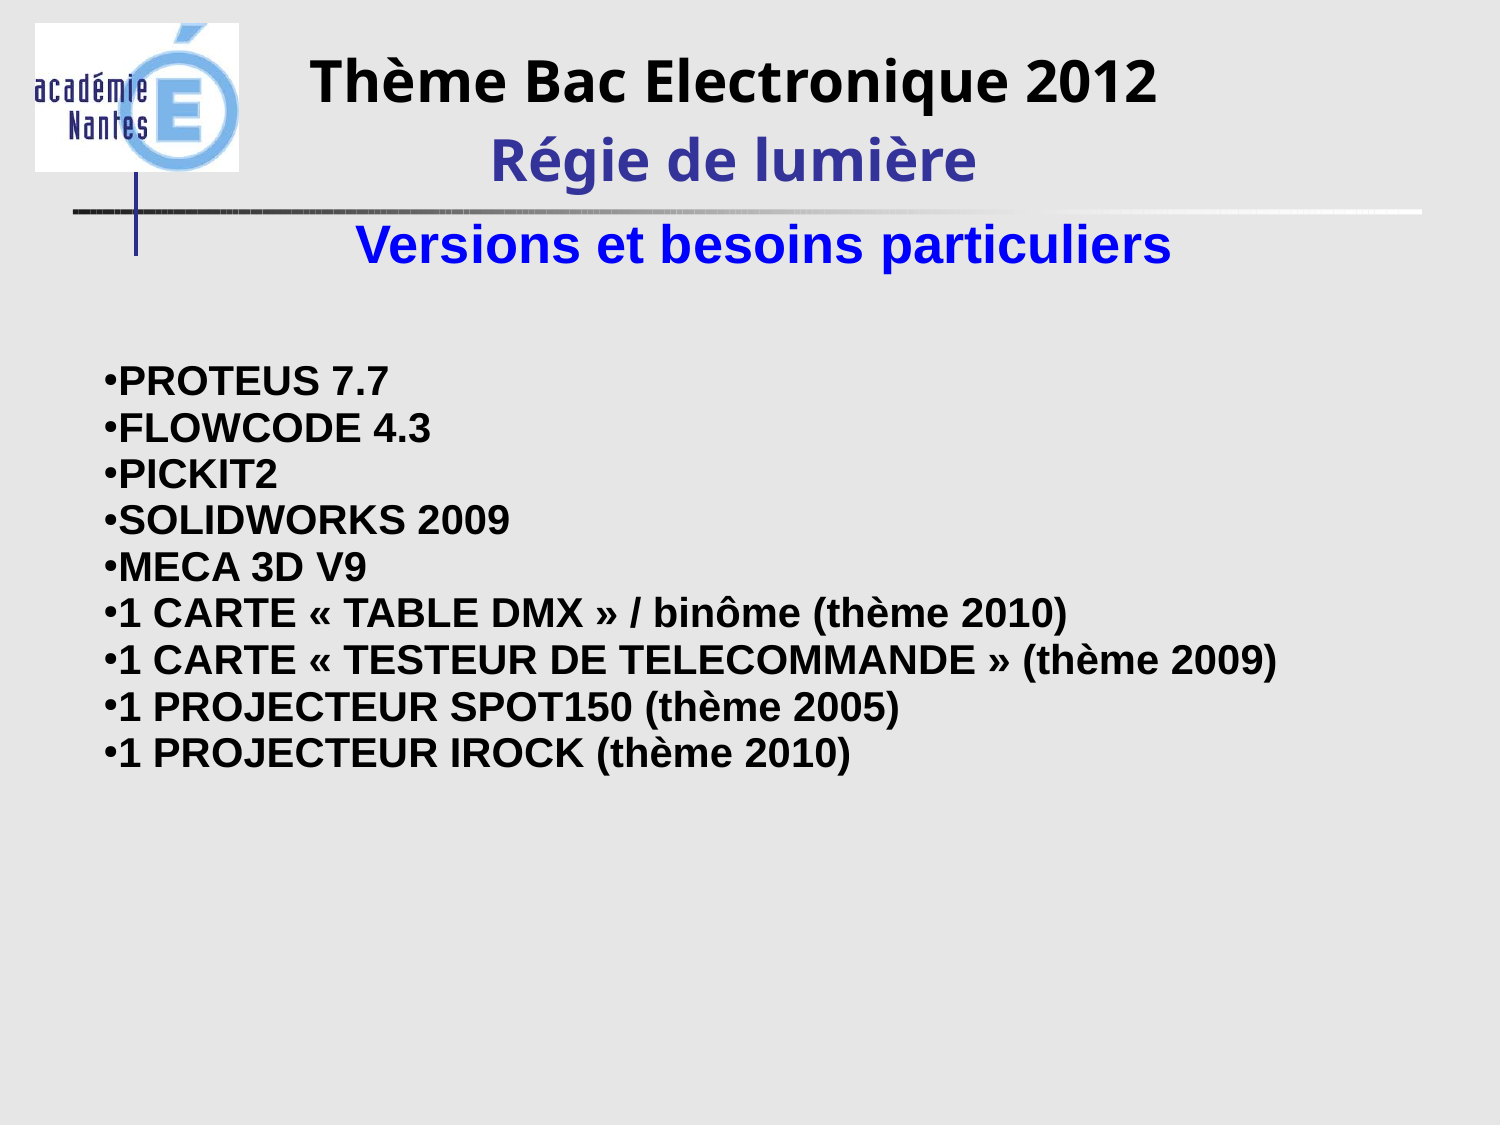

Thème Bac Electronique 2012
Régie de lumière
Versions et besoins particuliers
PROTEUS 7.7
FLOWCODE 4.3
PICKIT2
SOLIDWORKS 2009
MECA 3D V9
1 CARTE « TABLE DMX » / binôme (thème 2010)
1 CARTE « TESTEUR DE TELECOMMANDE » (thème 2009)
1 PROJECTEUR SPOT150 (thème 2005)
1 PROJECTEUR IROCK (thème 2010)